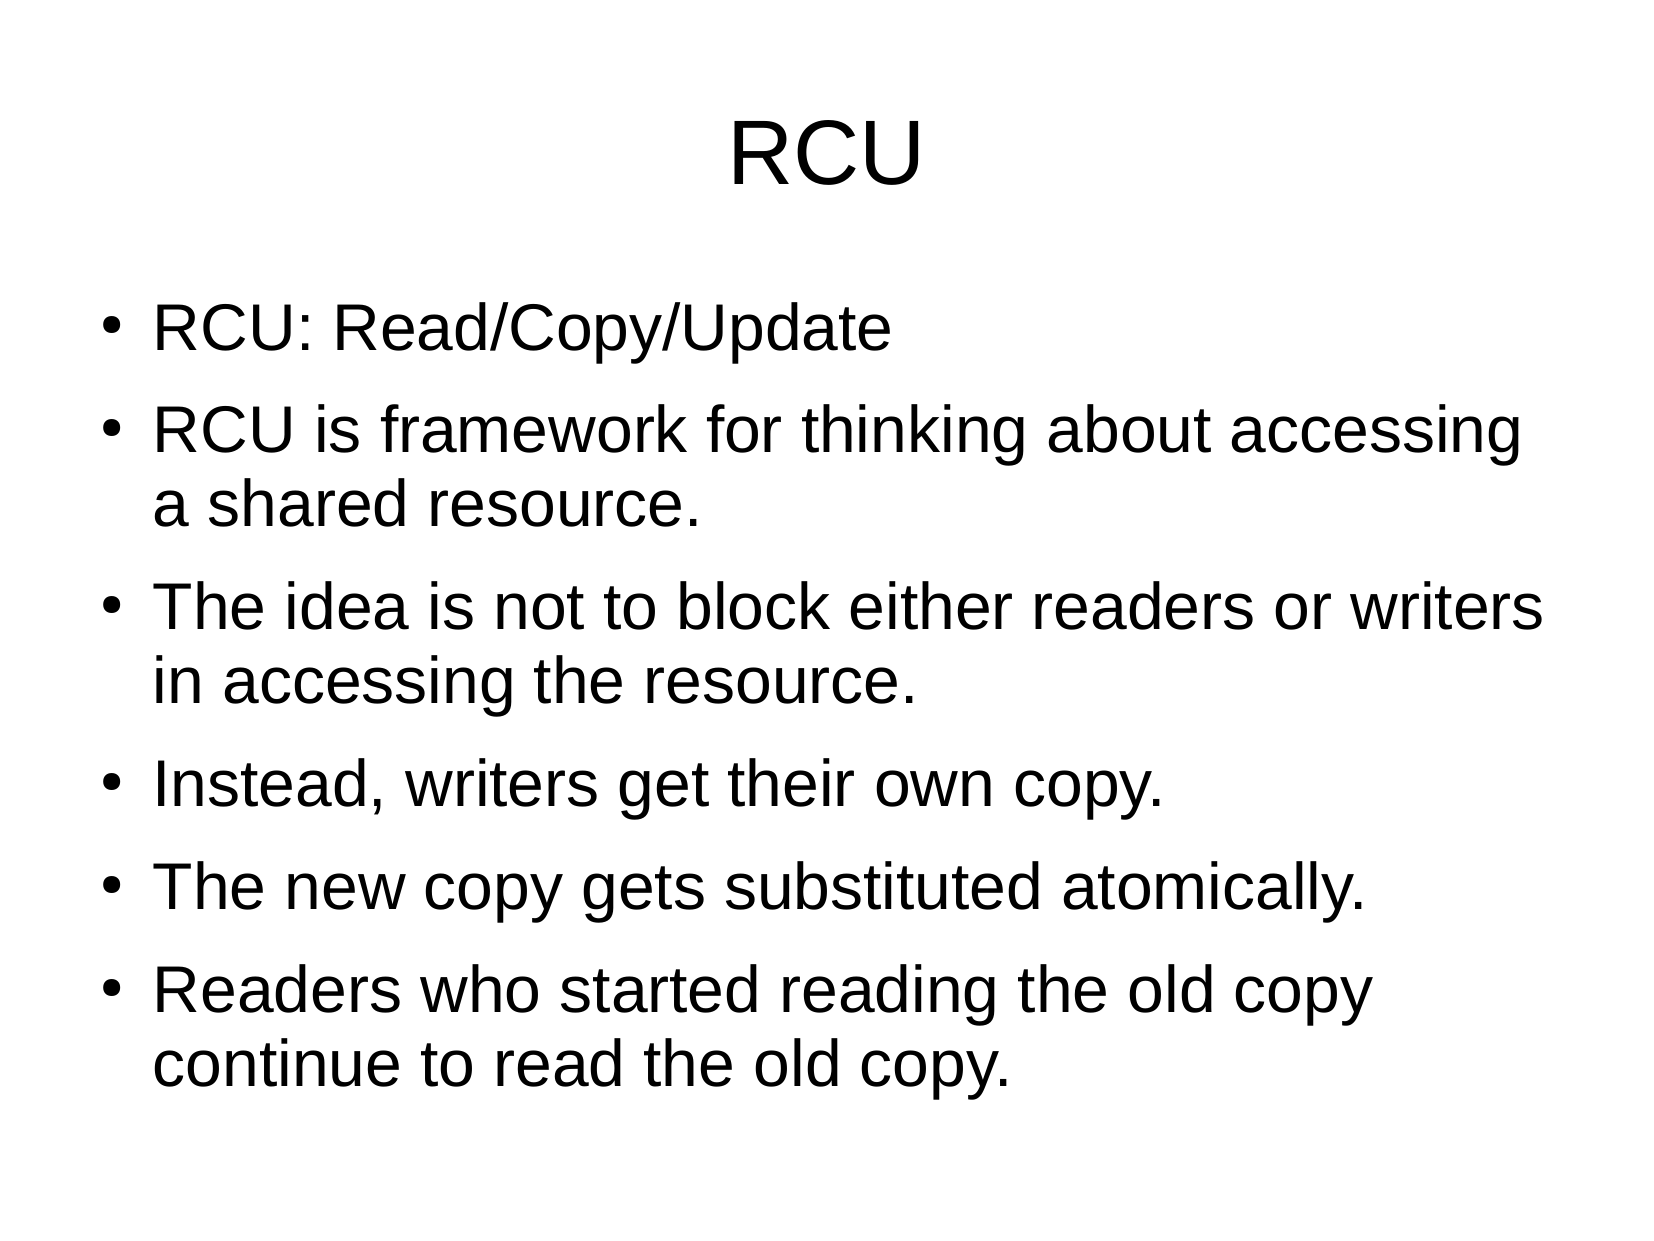

# RCU
RCU: Read/Copy/Update
RCU is framework for thinking about accessing a shared resource.
The idea is not to block either readers or writers in accessing the resource.
Instead, writers get their own copy.
The new copy gets substituted atomically.
Readers who started reading the old copy continue to read the old copy.